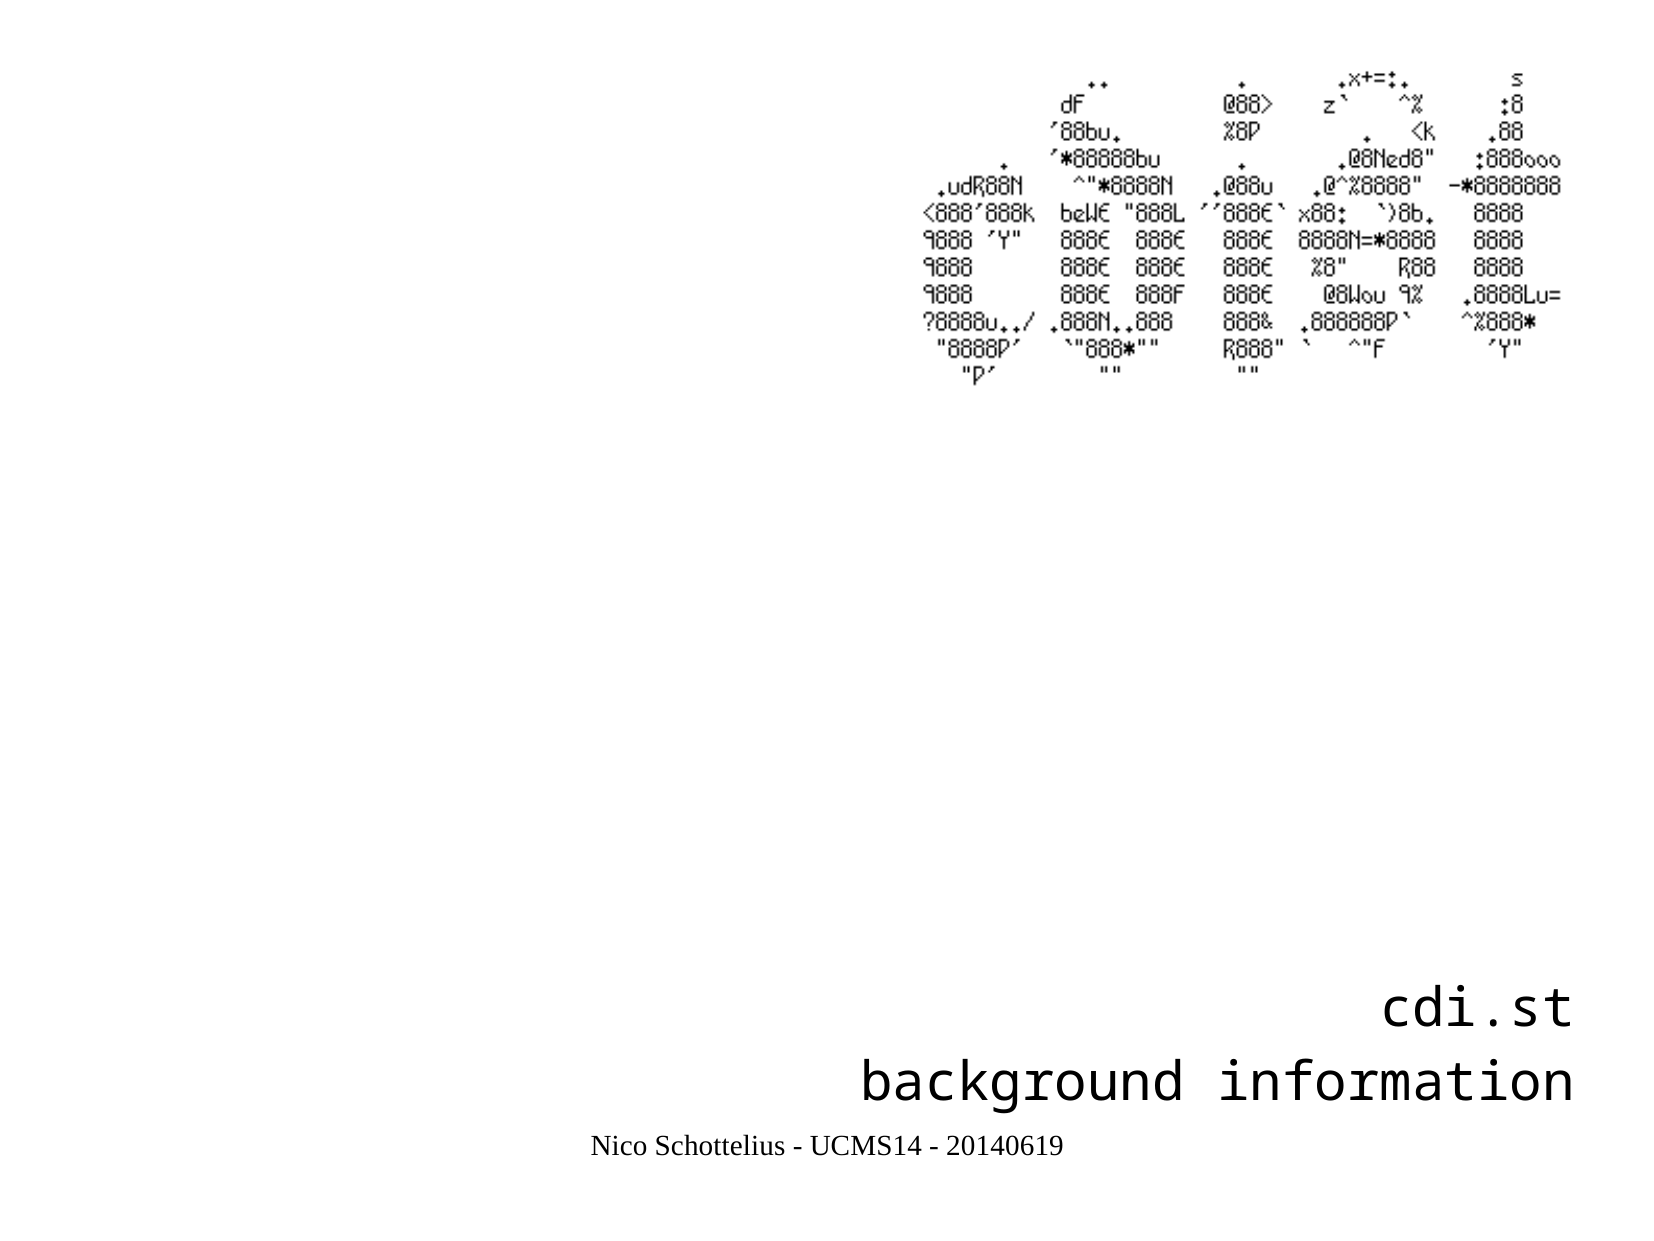

#
cdi.st
background information
Nico Schottelius - UCMS14 - 20140619